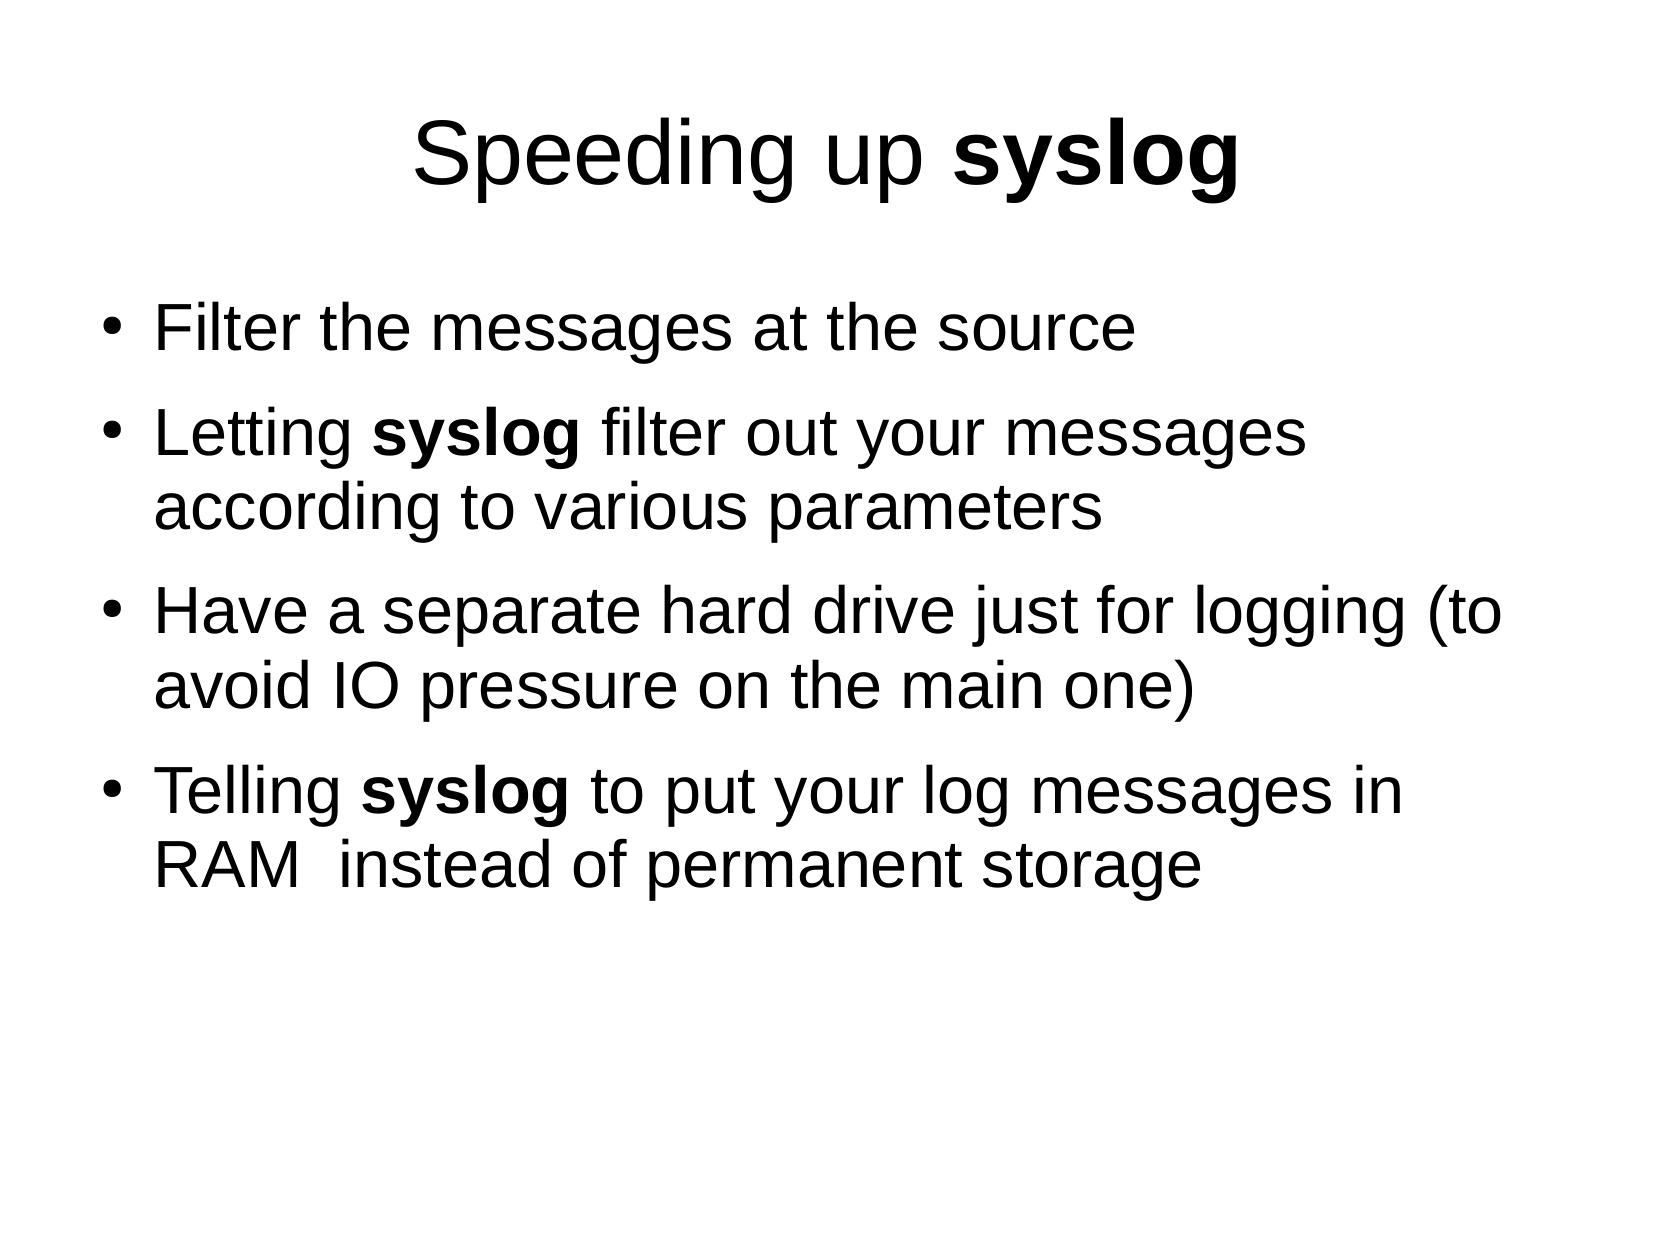

# Speeding up syslog
Filter the messages at the source
Letting syslog filter out your messages according to various parameters
Have a separate hard drive just for logging (to avoid IO pressure on the main one)
Telling syslog to put your log messages in RAM instead of permanent storage